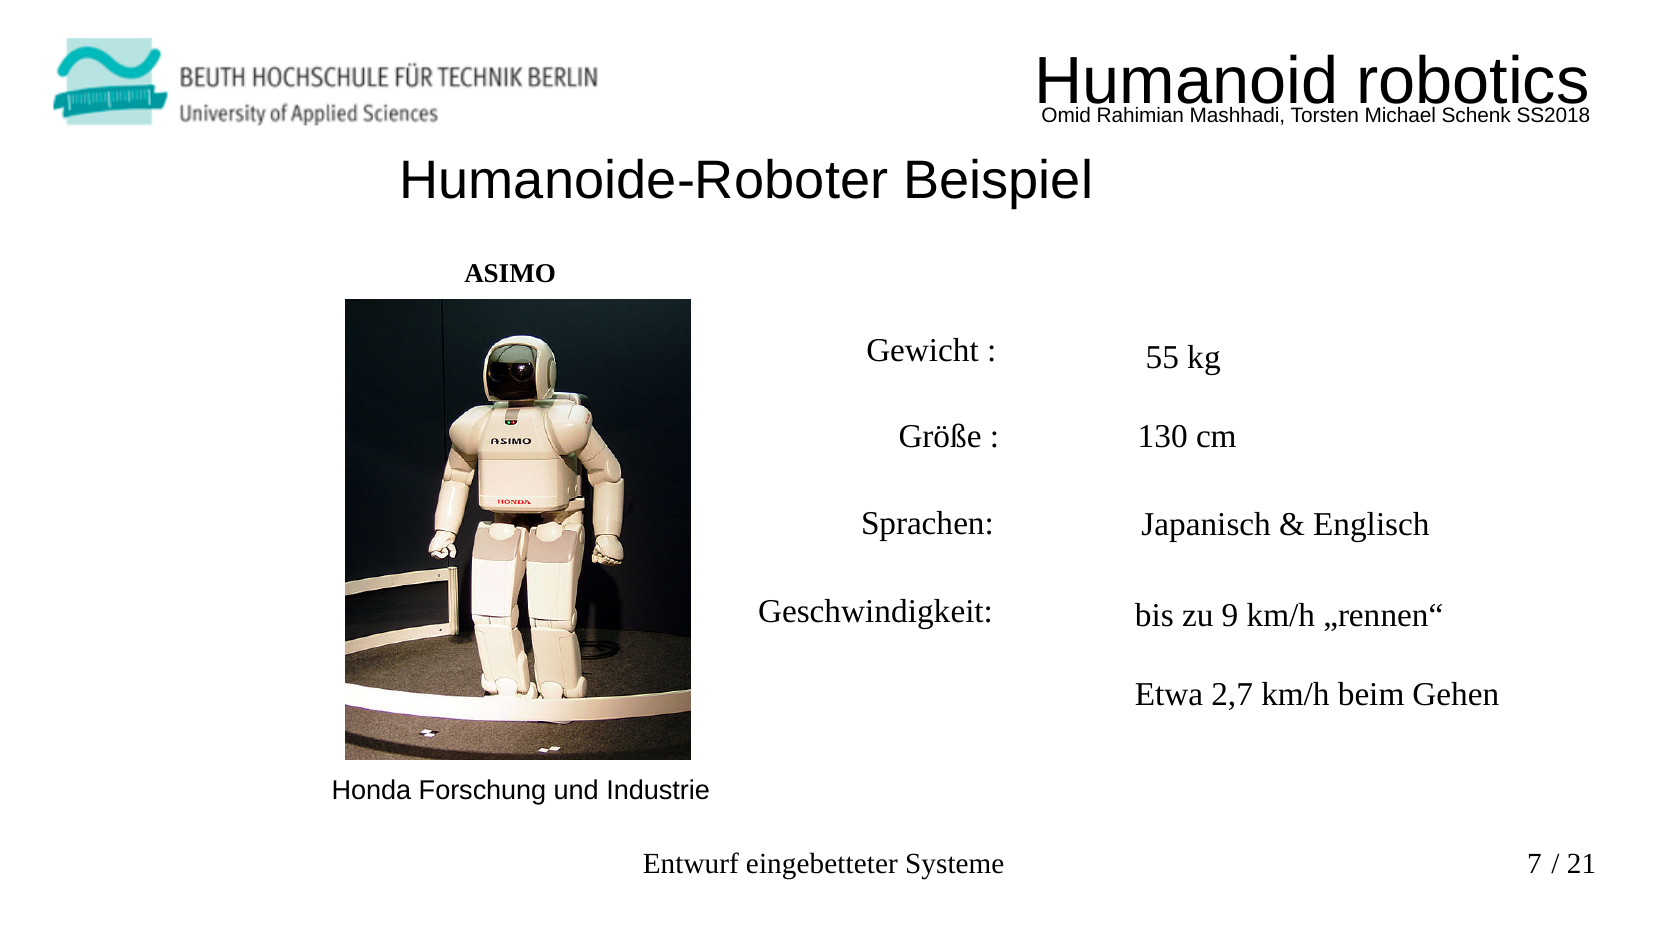

#
Humanoid robotics
Omid Rahimian Mashhadi, Torsten Michael Schenk SS2018
Humanoide-Roboter Beispiel
ASIMO
Gewicht :
55 kg
Größe :
130 cm
Sprachen:
Japanisch & Englisch
Geschwindigkeit:
 bis zu 9 km/h „rennen“
 Etwa 2,7 km/h beim Gehen
Honda Forschung und Industrie
 / 21
Entwurf eingebetteter Systeme
7